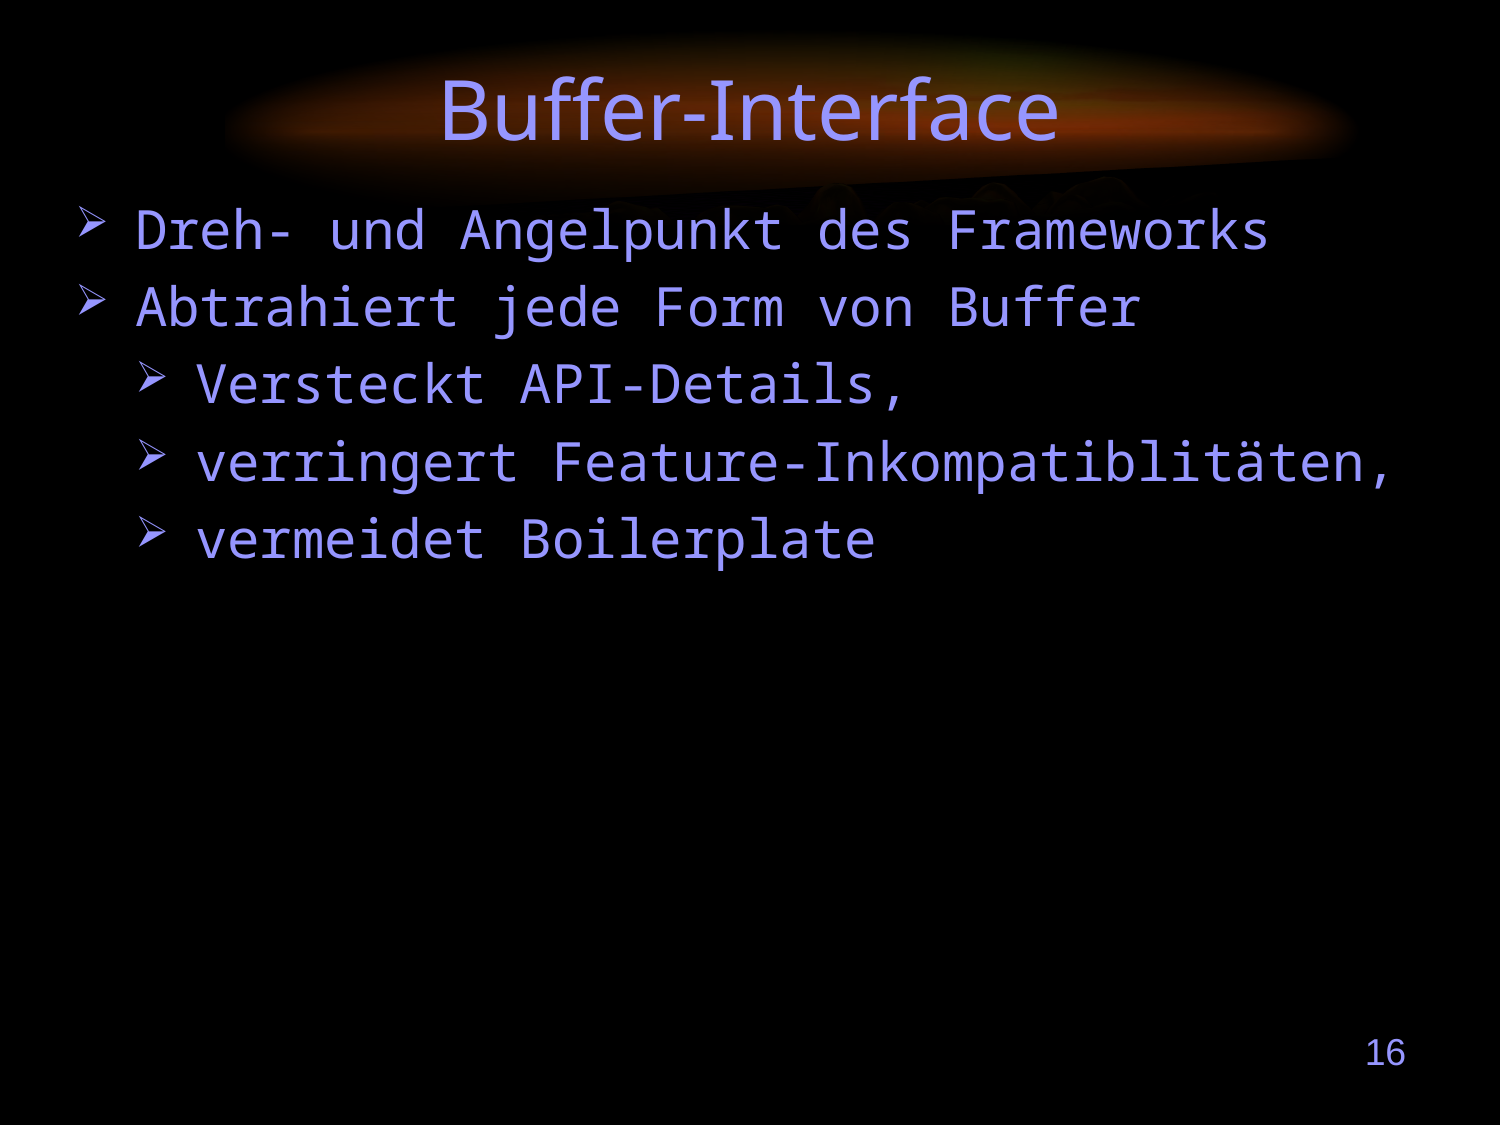

Buffer-Interface
Dreh- und Angelpunkt des Frameworks
Abtrahiert jede Form von Buffer
Versteckt API-Details,
verringert Feature-Inkompatiblitäten,
vermeidet Boilerplate
16